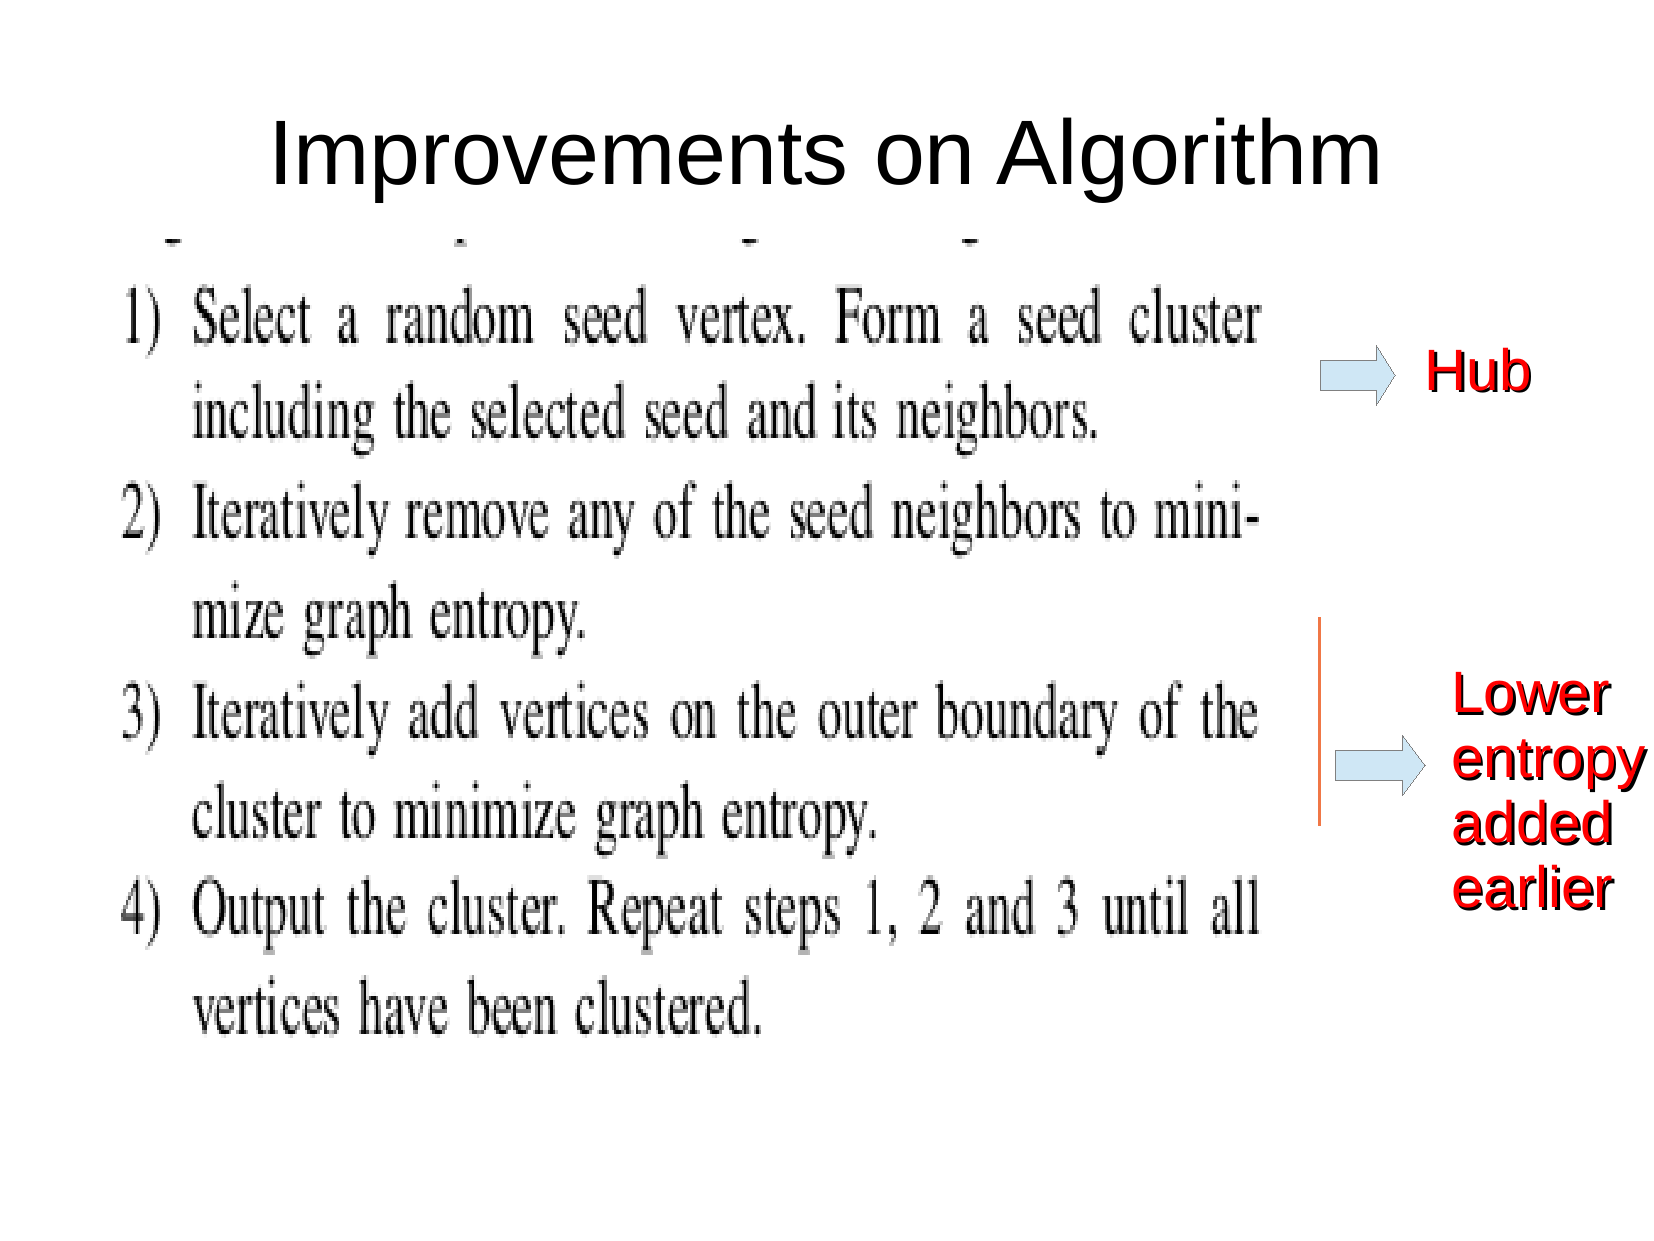

# Improvements on Algorithm
Hub
Lower entropy added earlier